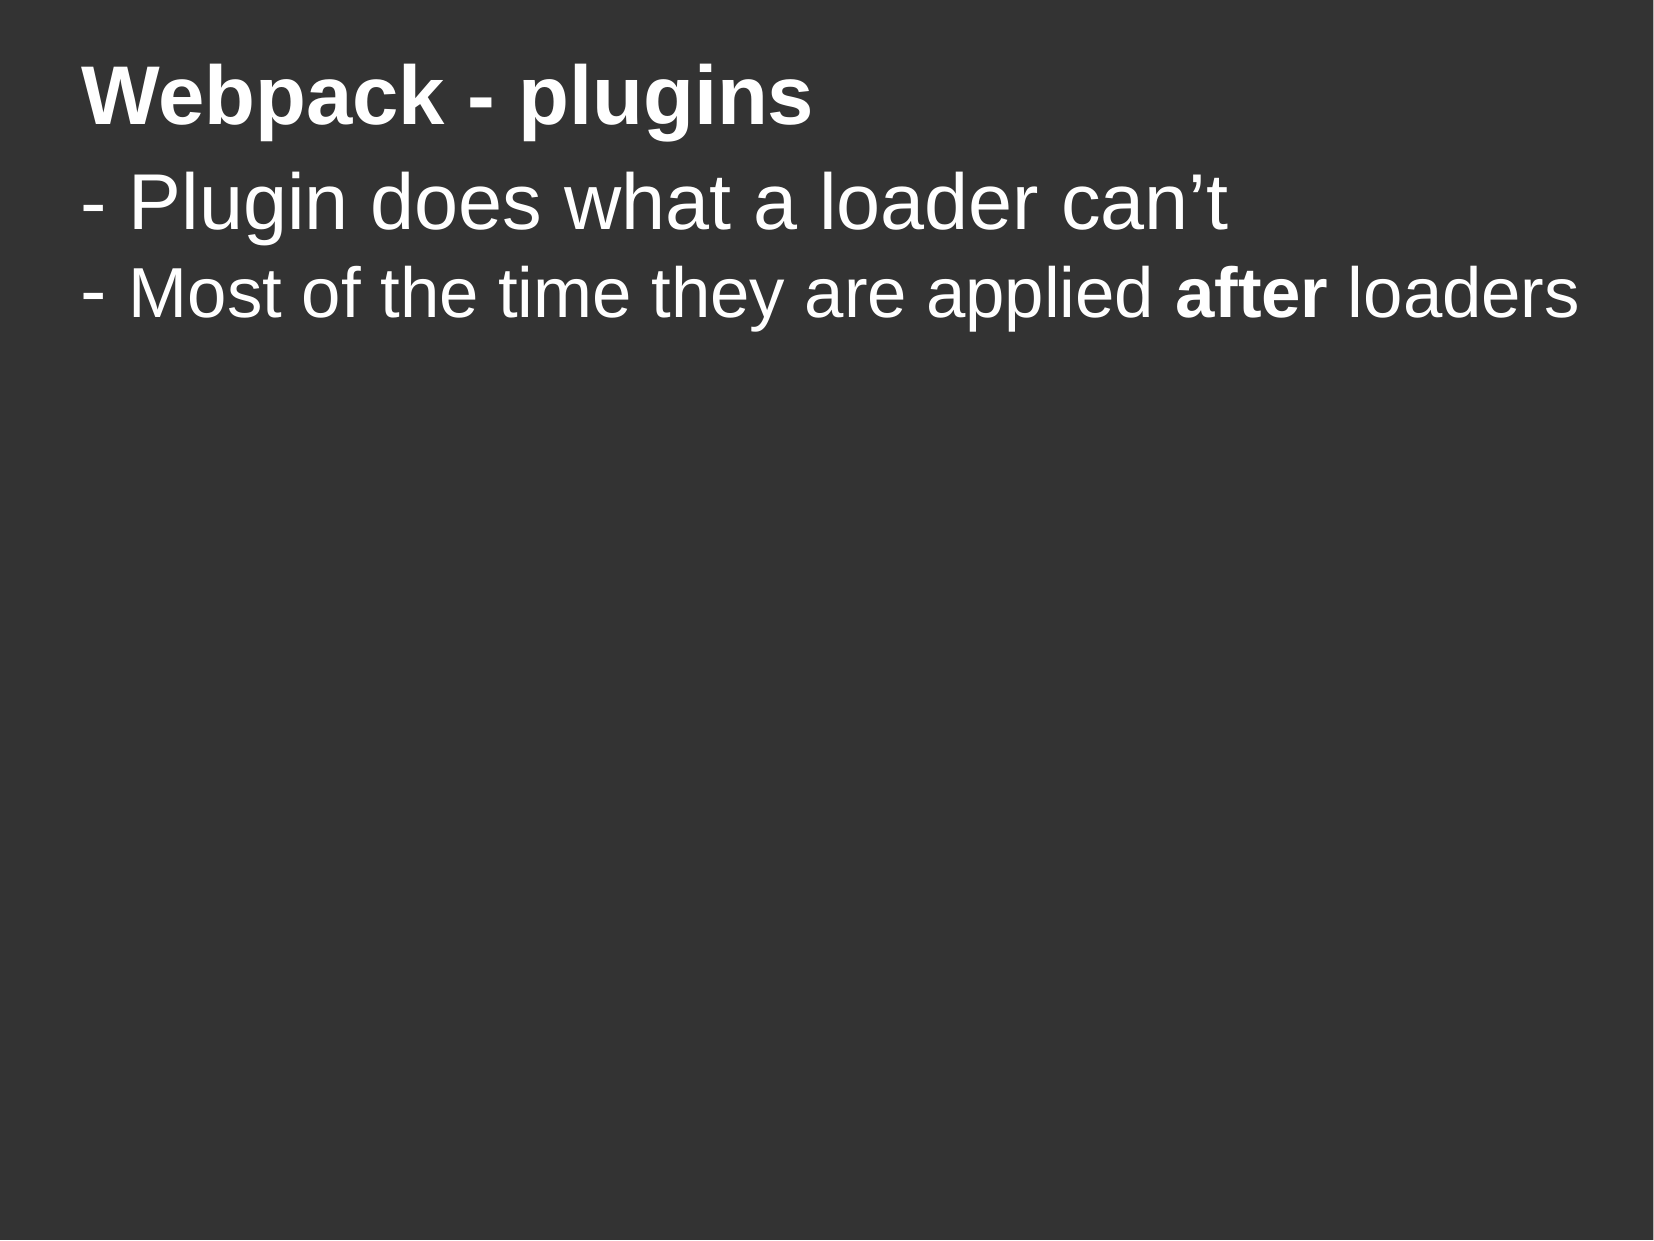

Webpack - plugins
# - Plugin does what a loader can’t - Most of the time they are applied after loaders